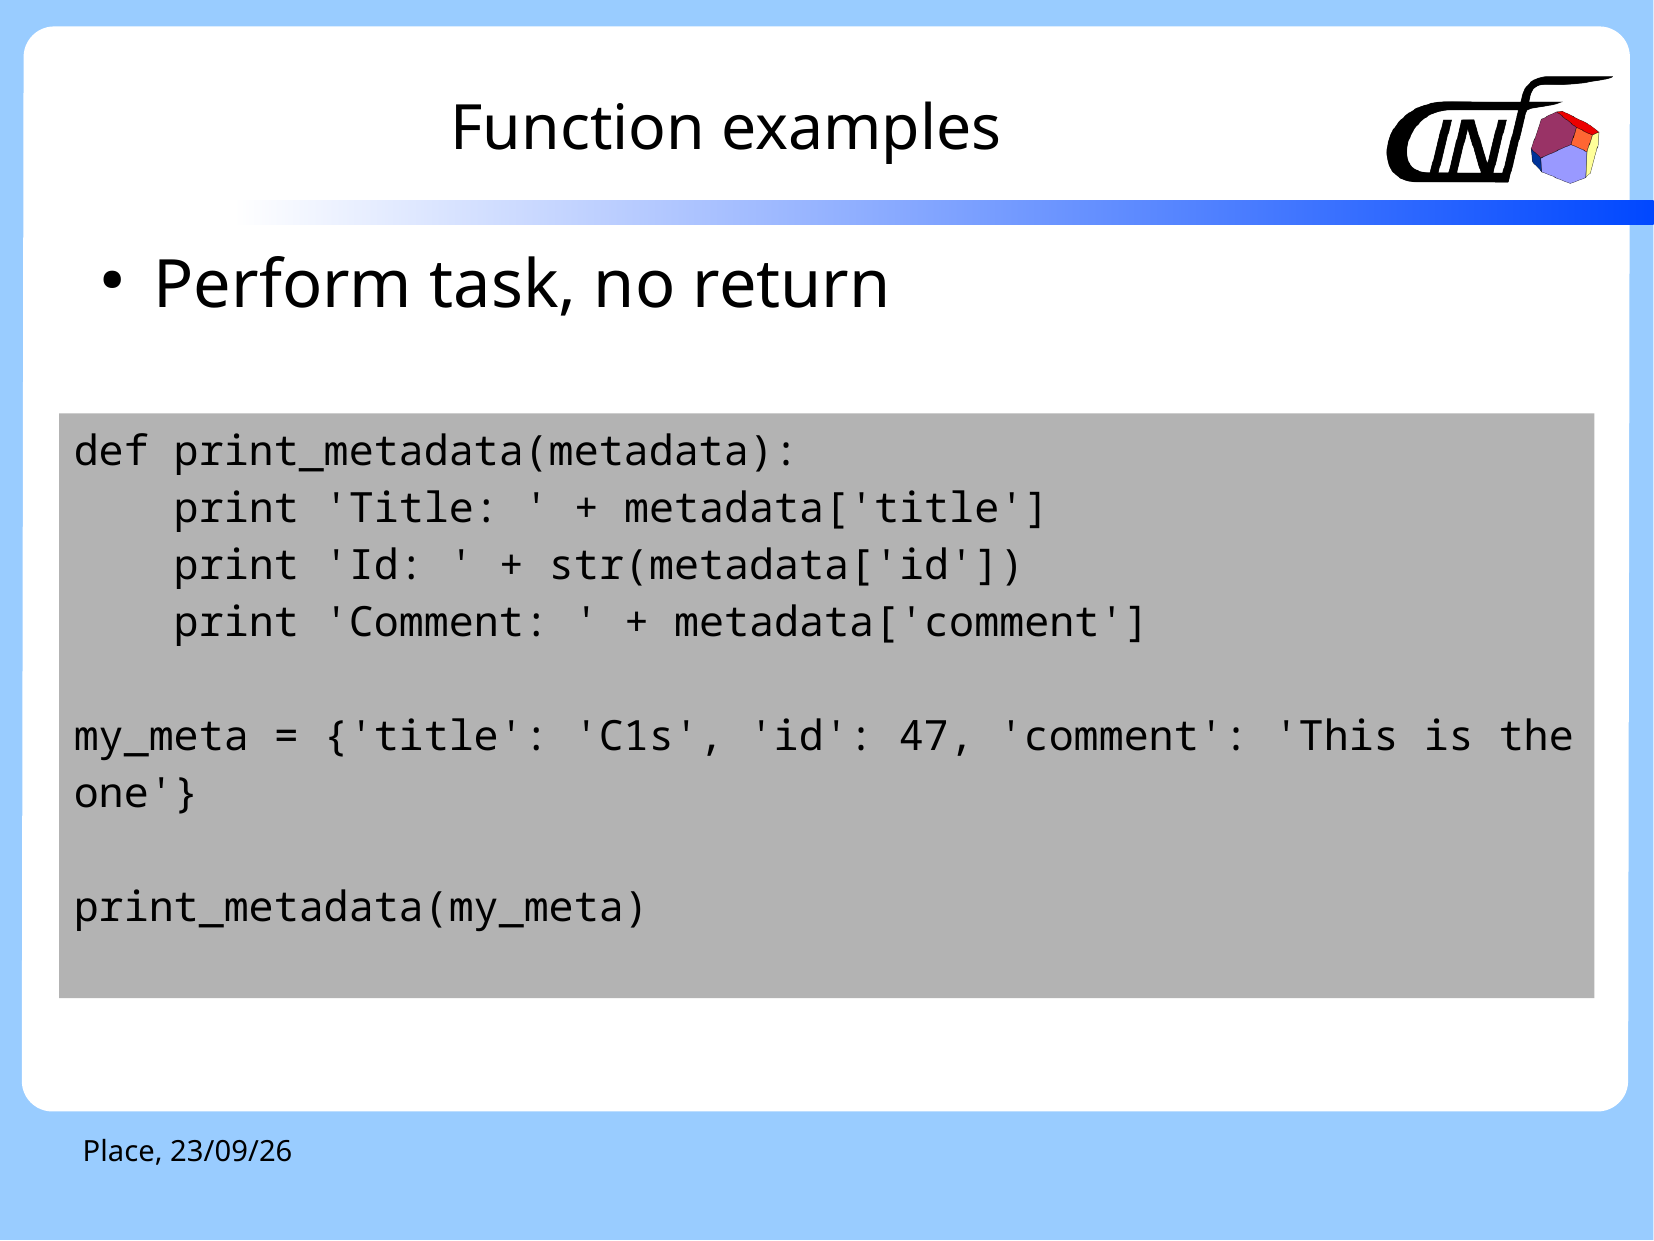

# Function examples
Perform task, no return
def print_metadata(metadata):
 print 'Title: ' + metadata['title']
 print 'Id: ' + str(metadata['id'])
 print 'Comment: ' + metadata['comment']
my_meta = {'title': 'C1s', 'id': 47, 'comment': 'This is the one'}
print_metadata(my_meta)